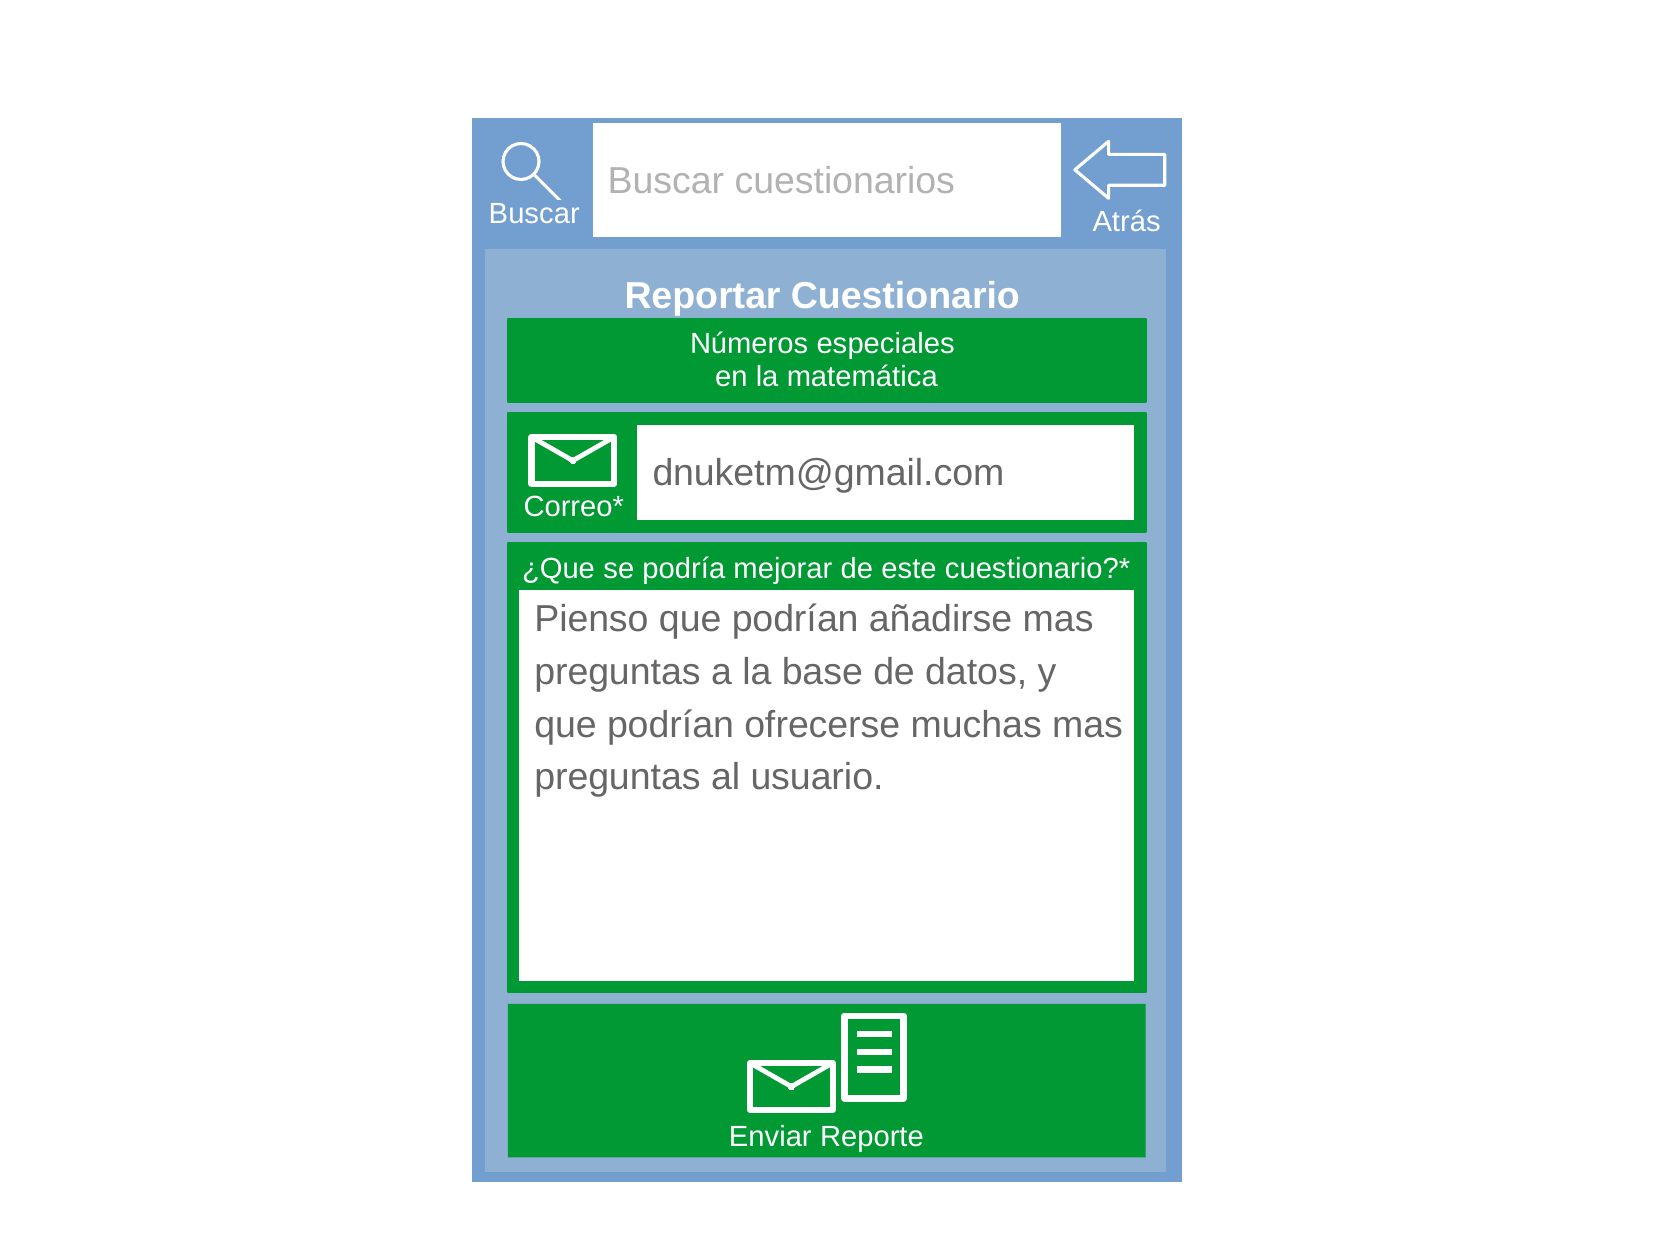

Buscar
Buscar cuestionarios
Atrás
Reportar Cuestionario
Números especiales
en la matemática
Correo*
dnuketm@gmail.com
¿Que se podría mejorar de este cuestionario?*
Pienso que podrían añadirse mas
preguntas a la base de datos, y
que podrían ofrecerse muchas mas
preguntas al usuario.
Enviar Reporte